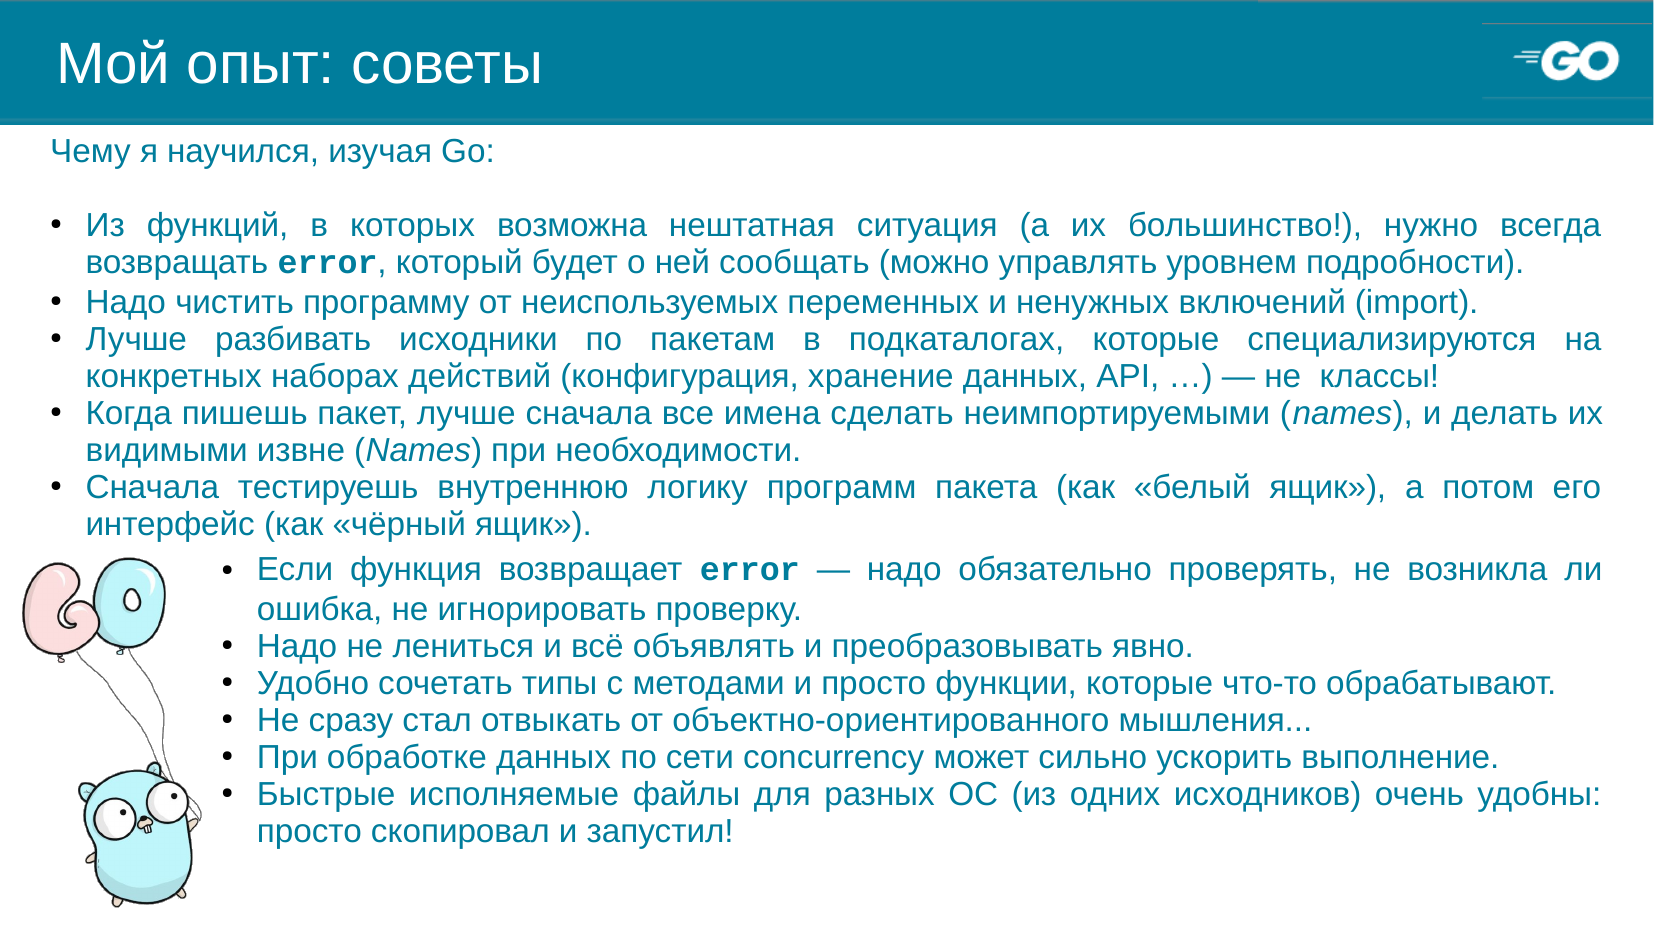

Мой опыт: советы
Чему я научился, изучая Go:
Из функций, в которых возможна нештатная ситуация (а их большинство!), нужно всегда возвращать error, который будет о ней сообщать (можно управлять уровнем подробности).
Надо чистить программу от неиспользуемых переменных и ненужных включений (import).
Лучше разбивать исходники по пакетам в подкаталогах, которые специализируются на конкретных наборах действий (конфигурация, хранение данных, API, …) — не классы!
Когда пишешь пакет, лучше сначала все имена сделать неимпортируемыми (names), и делать их видимыми извне (Names) при необходимости.
Сначала тестируешь внутреннюю логику программ пакета (как «белый ящик»), а потом его интерфейс (как «чёрный ящик»).
Если функция возвращает error — надо обязательно проверять, не возникла ли ошибка, не игнорировать проверку.
Надо не лениться и всё объявлять и преобразовывать явно.
Удобно сочетать типы с методами и просто функции, которые что-то обрабатывают.
Не сразу стал отвыкать от объектно-ориентированного мышления...
При обработке данных по сети concurrency может сильно ускорить выполнение.
Быстрые исполняемые файлы для разных ОС (из одних исходников) очень удобны: просто скопировал и запустил!